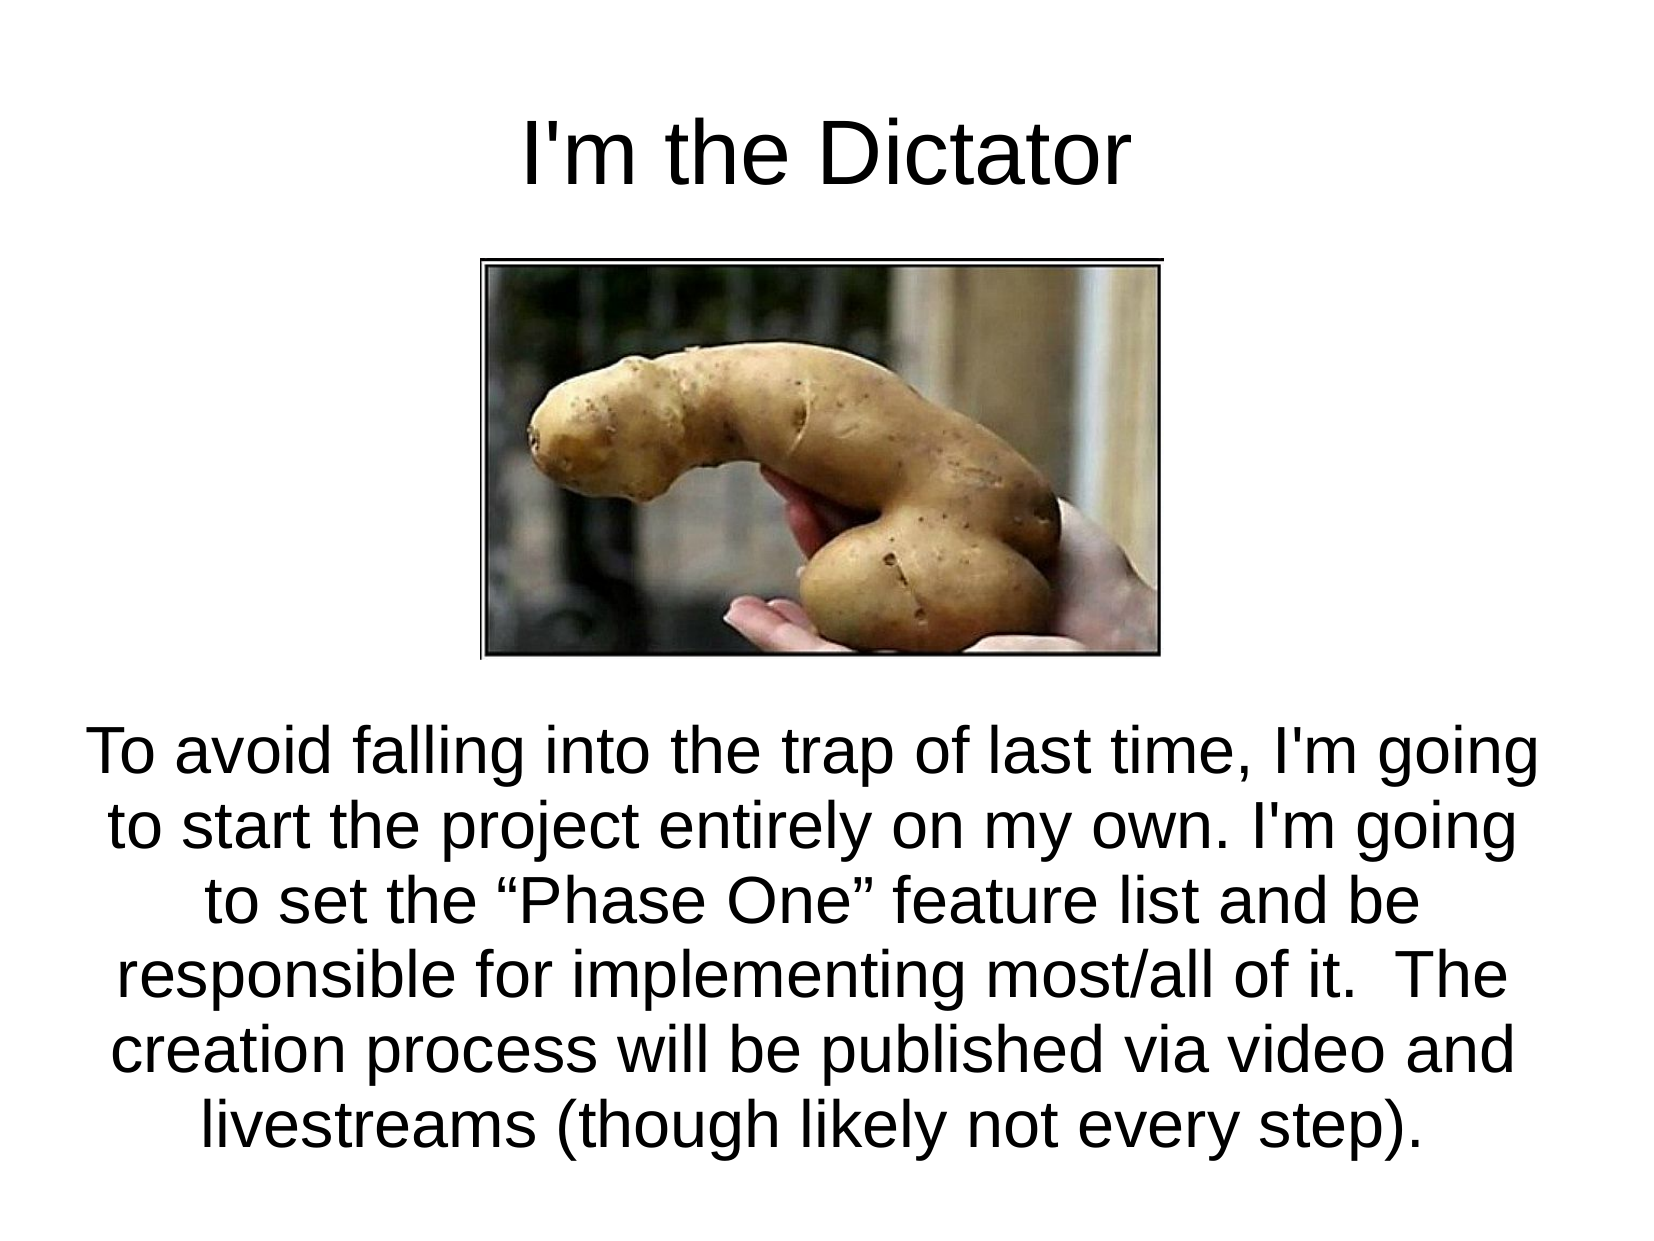

# I'm the Dictator
To avoid falling into the trap of last time, I'm going to start the project entirely on my own. I'm going to set the “Phase One” feature list and be responsible for implementing most/all of it. The creation process will be published via video and livestreams (though likely not every step).